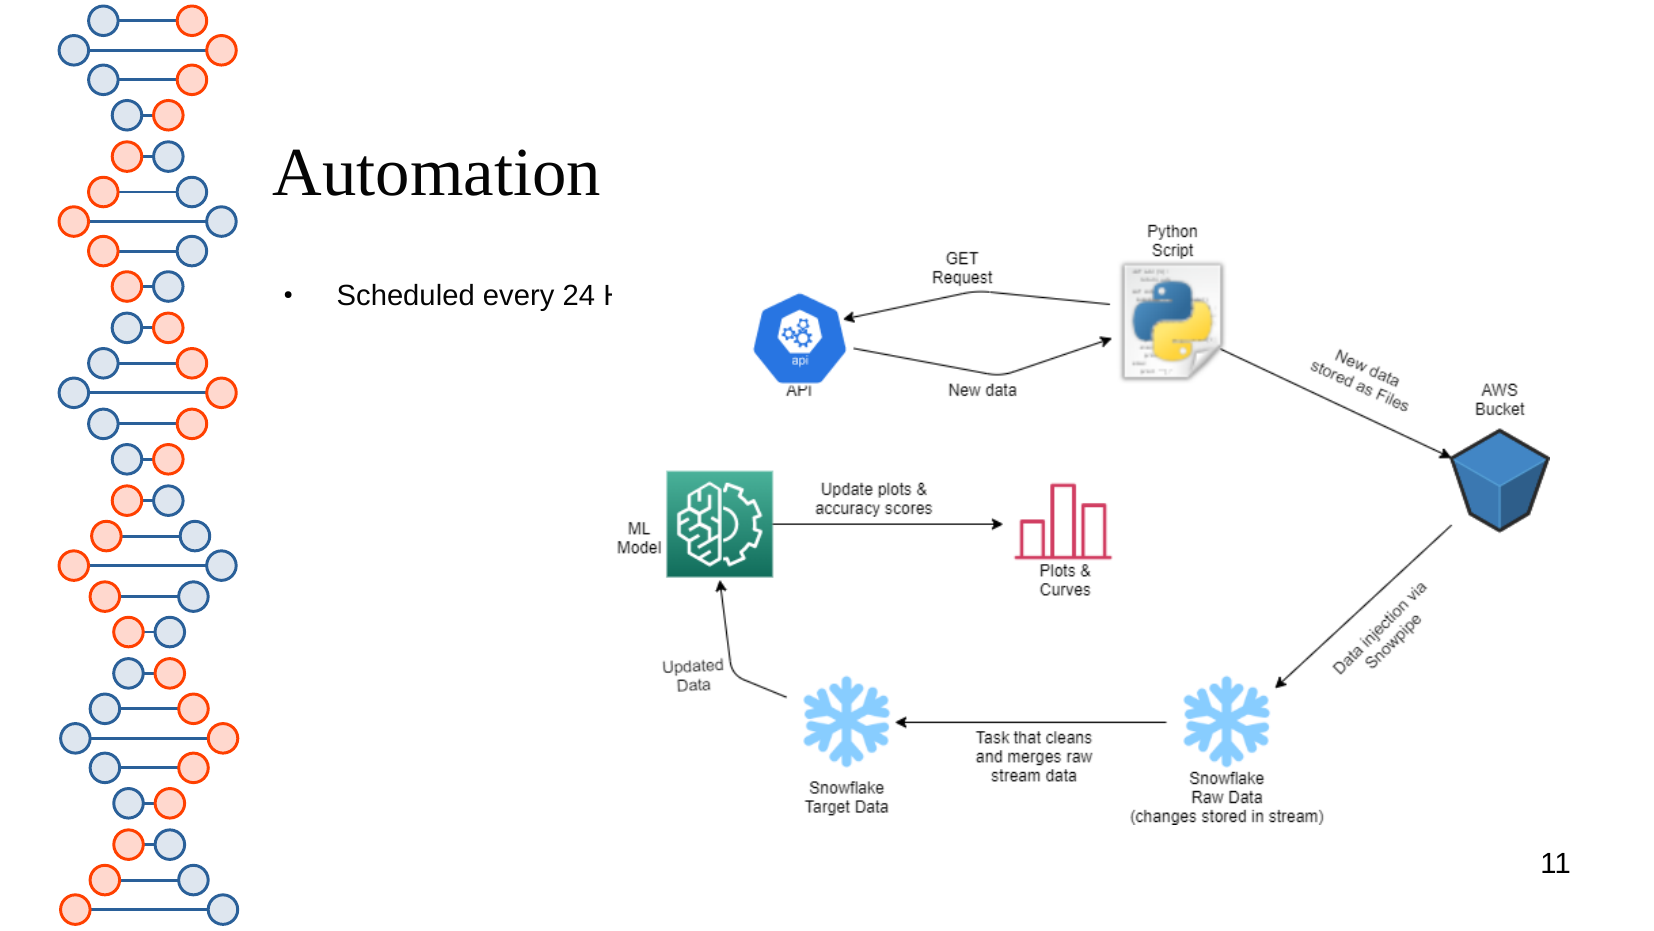

# Automation
Scheduled every 24 Hours
11